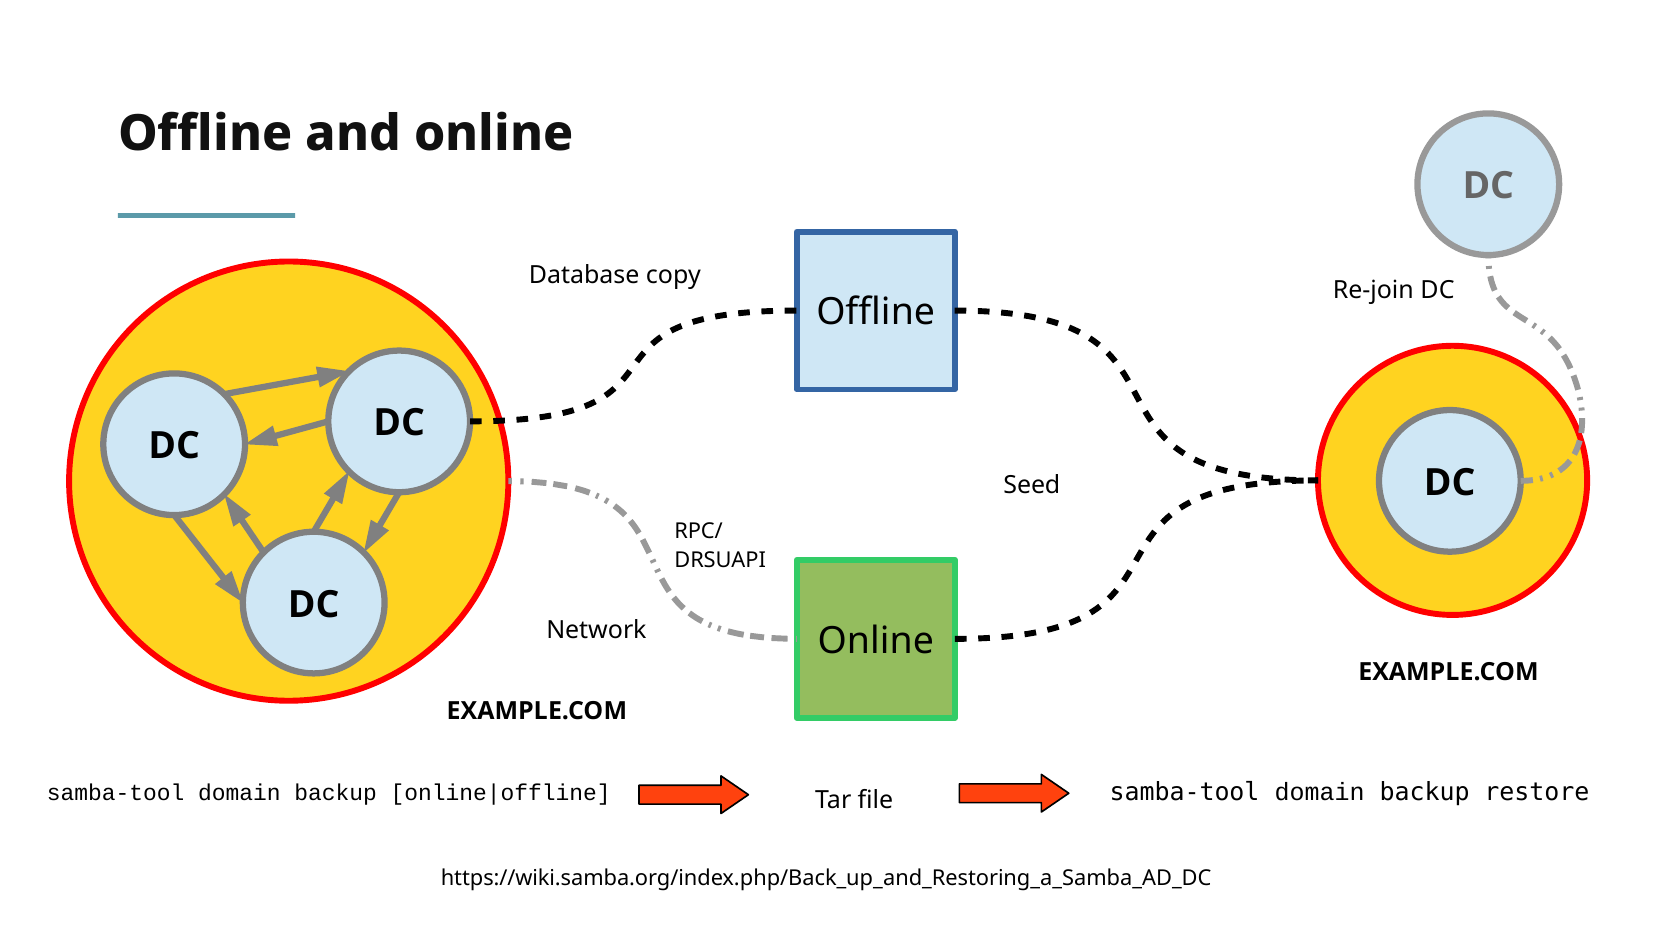

# Offline and online
DC
Offline
Database copy
Re-join DC
DC
DC
DC
Seed
RPC/
DRSUAPI
DC
Online
Network
EXAMPLE.COM
EXAMPLE.COM
samba-tool domain backup restore
samba-tool domain backup [online|offline]
Tar file
https://wiki.samba.org/index.php/Back_up_and_Restoring_a_Samba_AD_DC